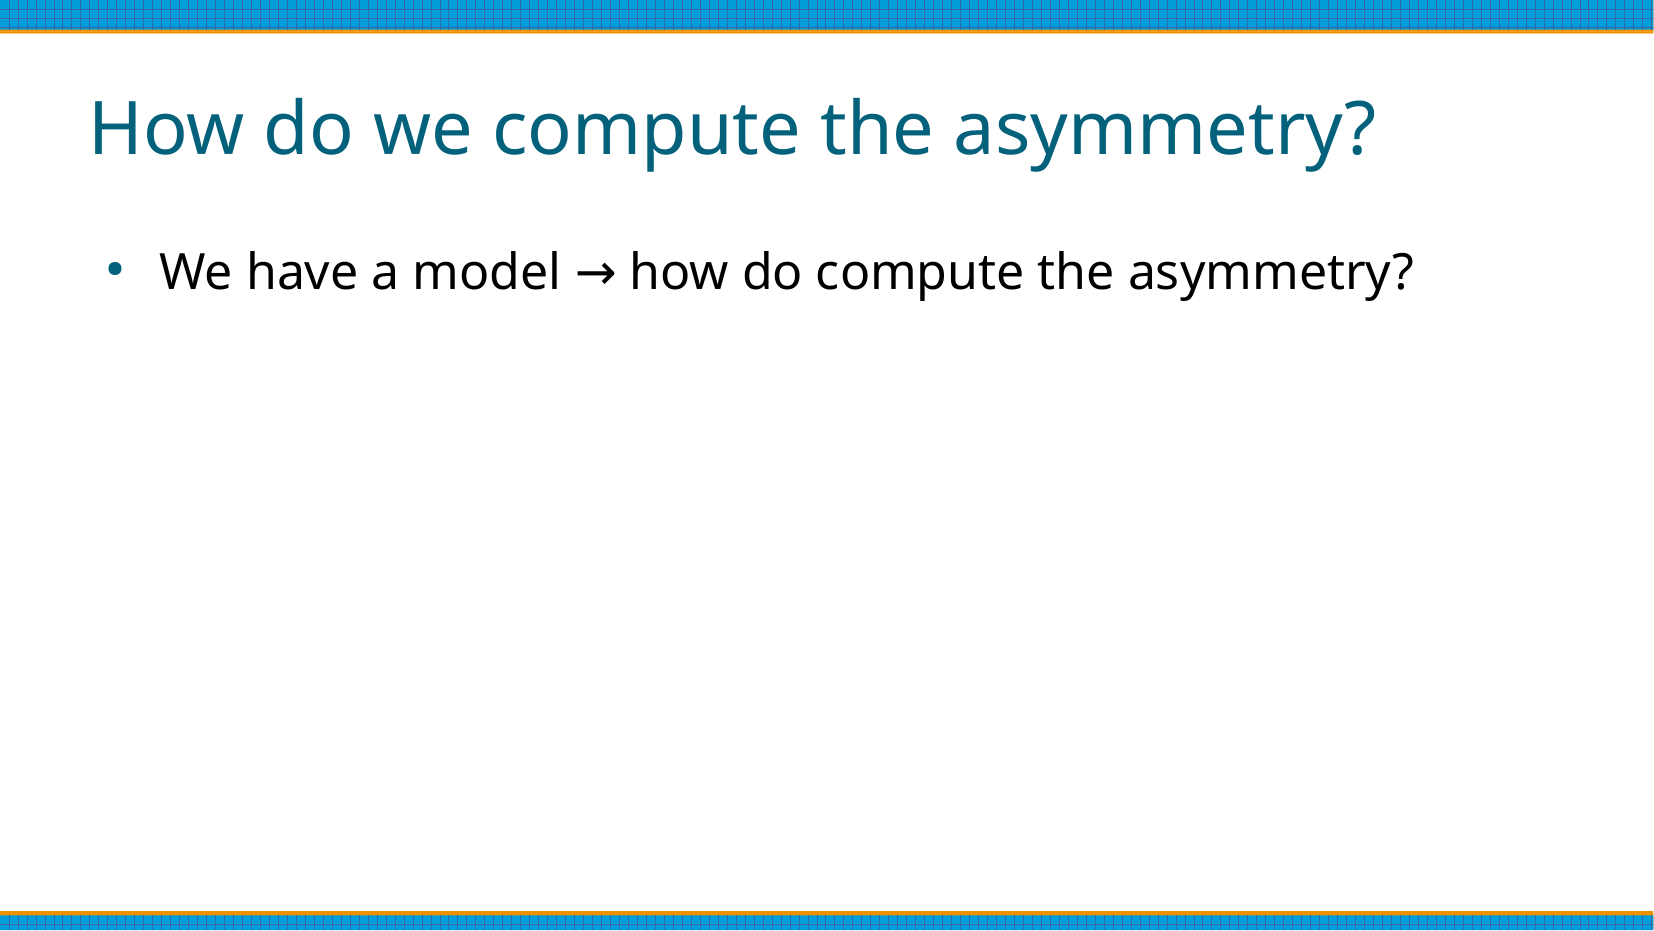

# How do we compute the asymmetry?
We have a model → how do compute the asymmetry?